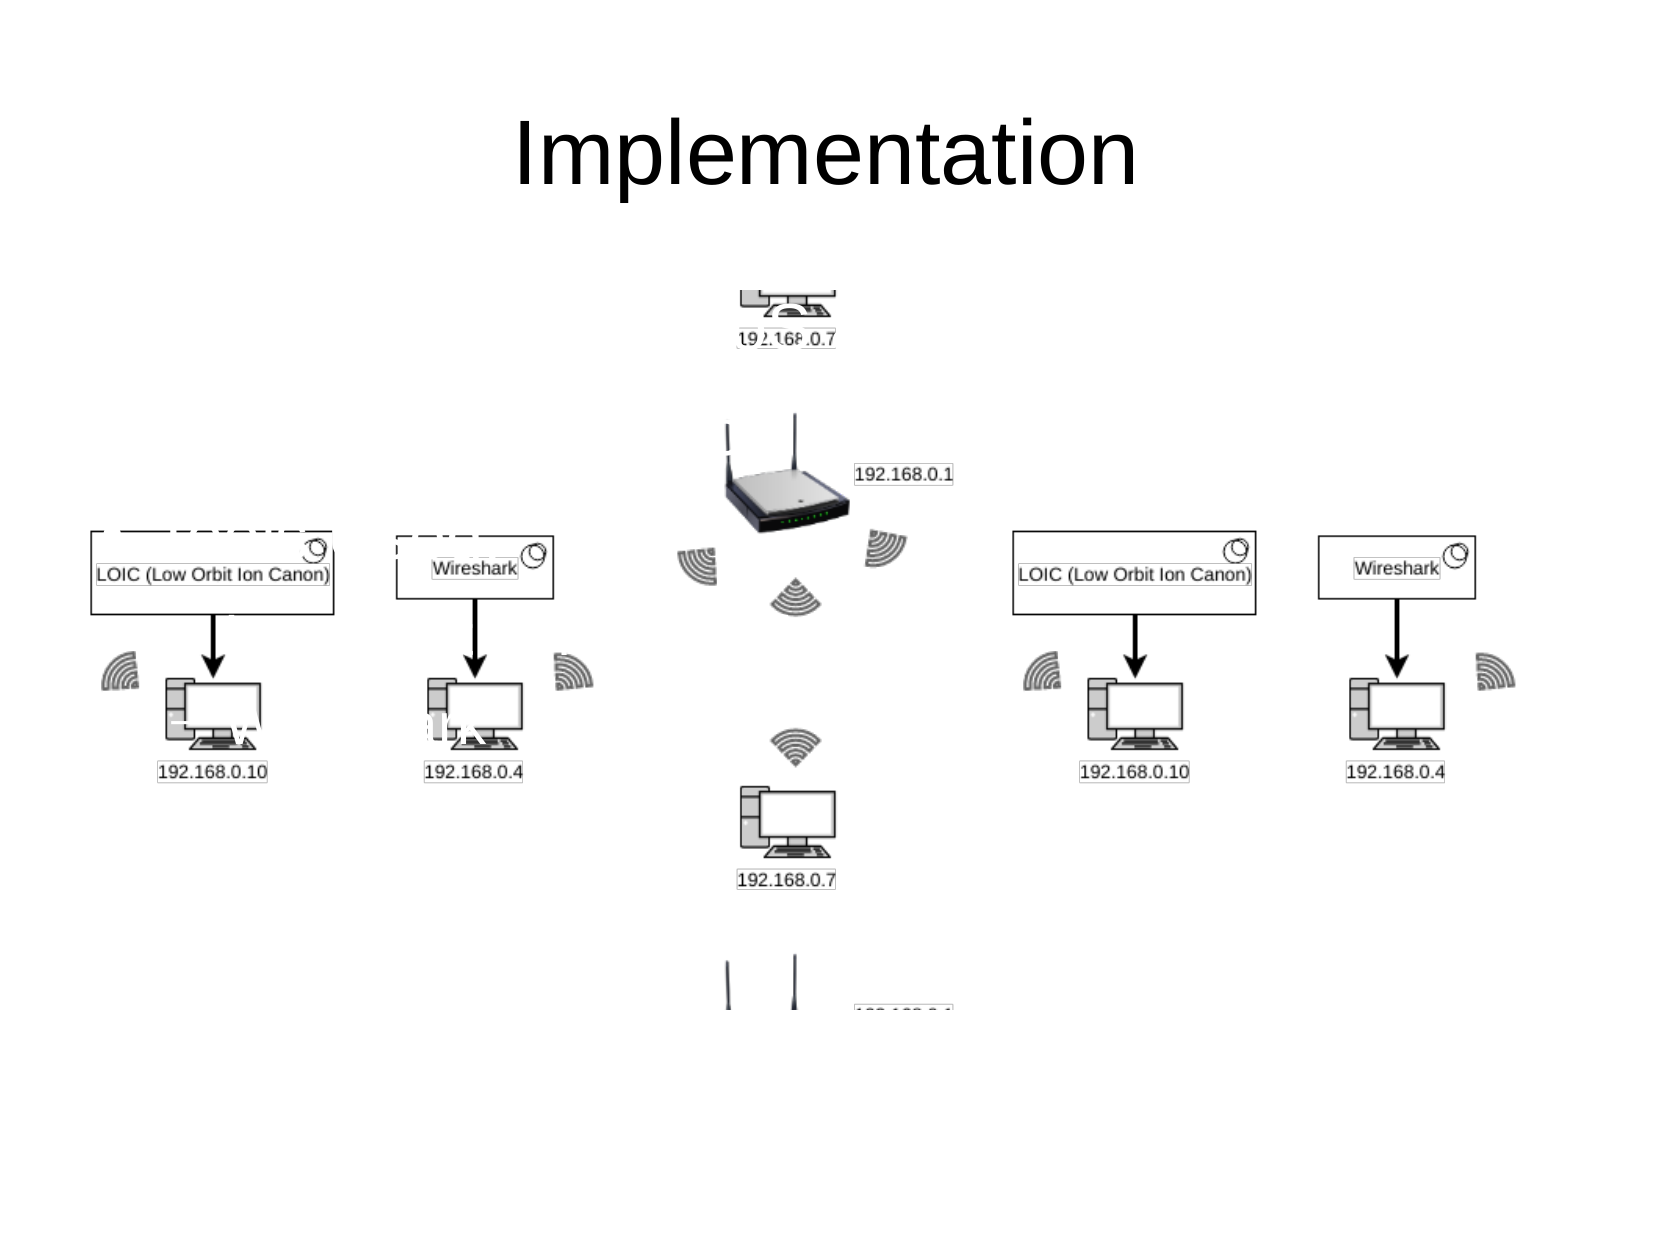

# Implementation
Volumed-based DDoS attack analysis
Use of bots to launch attacks
Tools Used:
Low Orbit Ion Canon(LOIC)
Wireshark